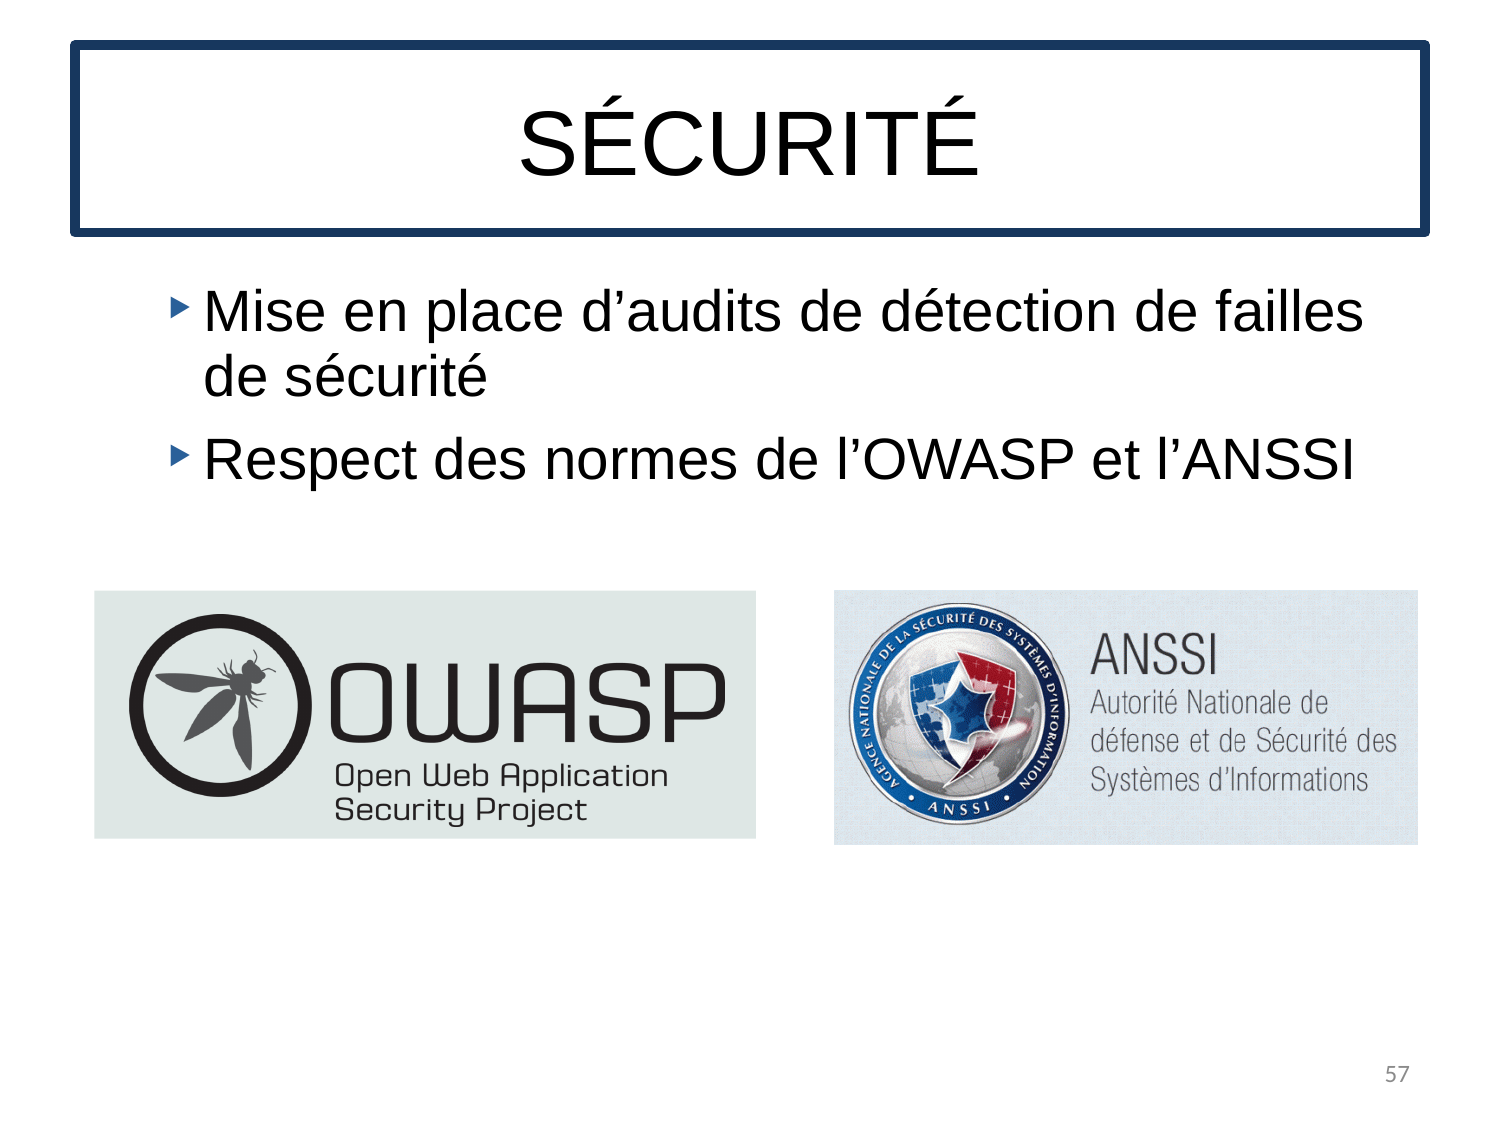

# SÉCURITÉ
Mise en place d’audits de détection de failles de sécurité
Respect des normes de l’OWASP et l’ANSSI
Soutenance Concepteur Développeur d'Application - David Saoud - 26/11/2020
57